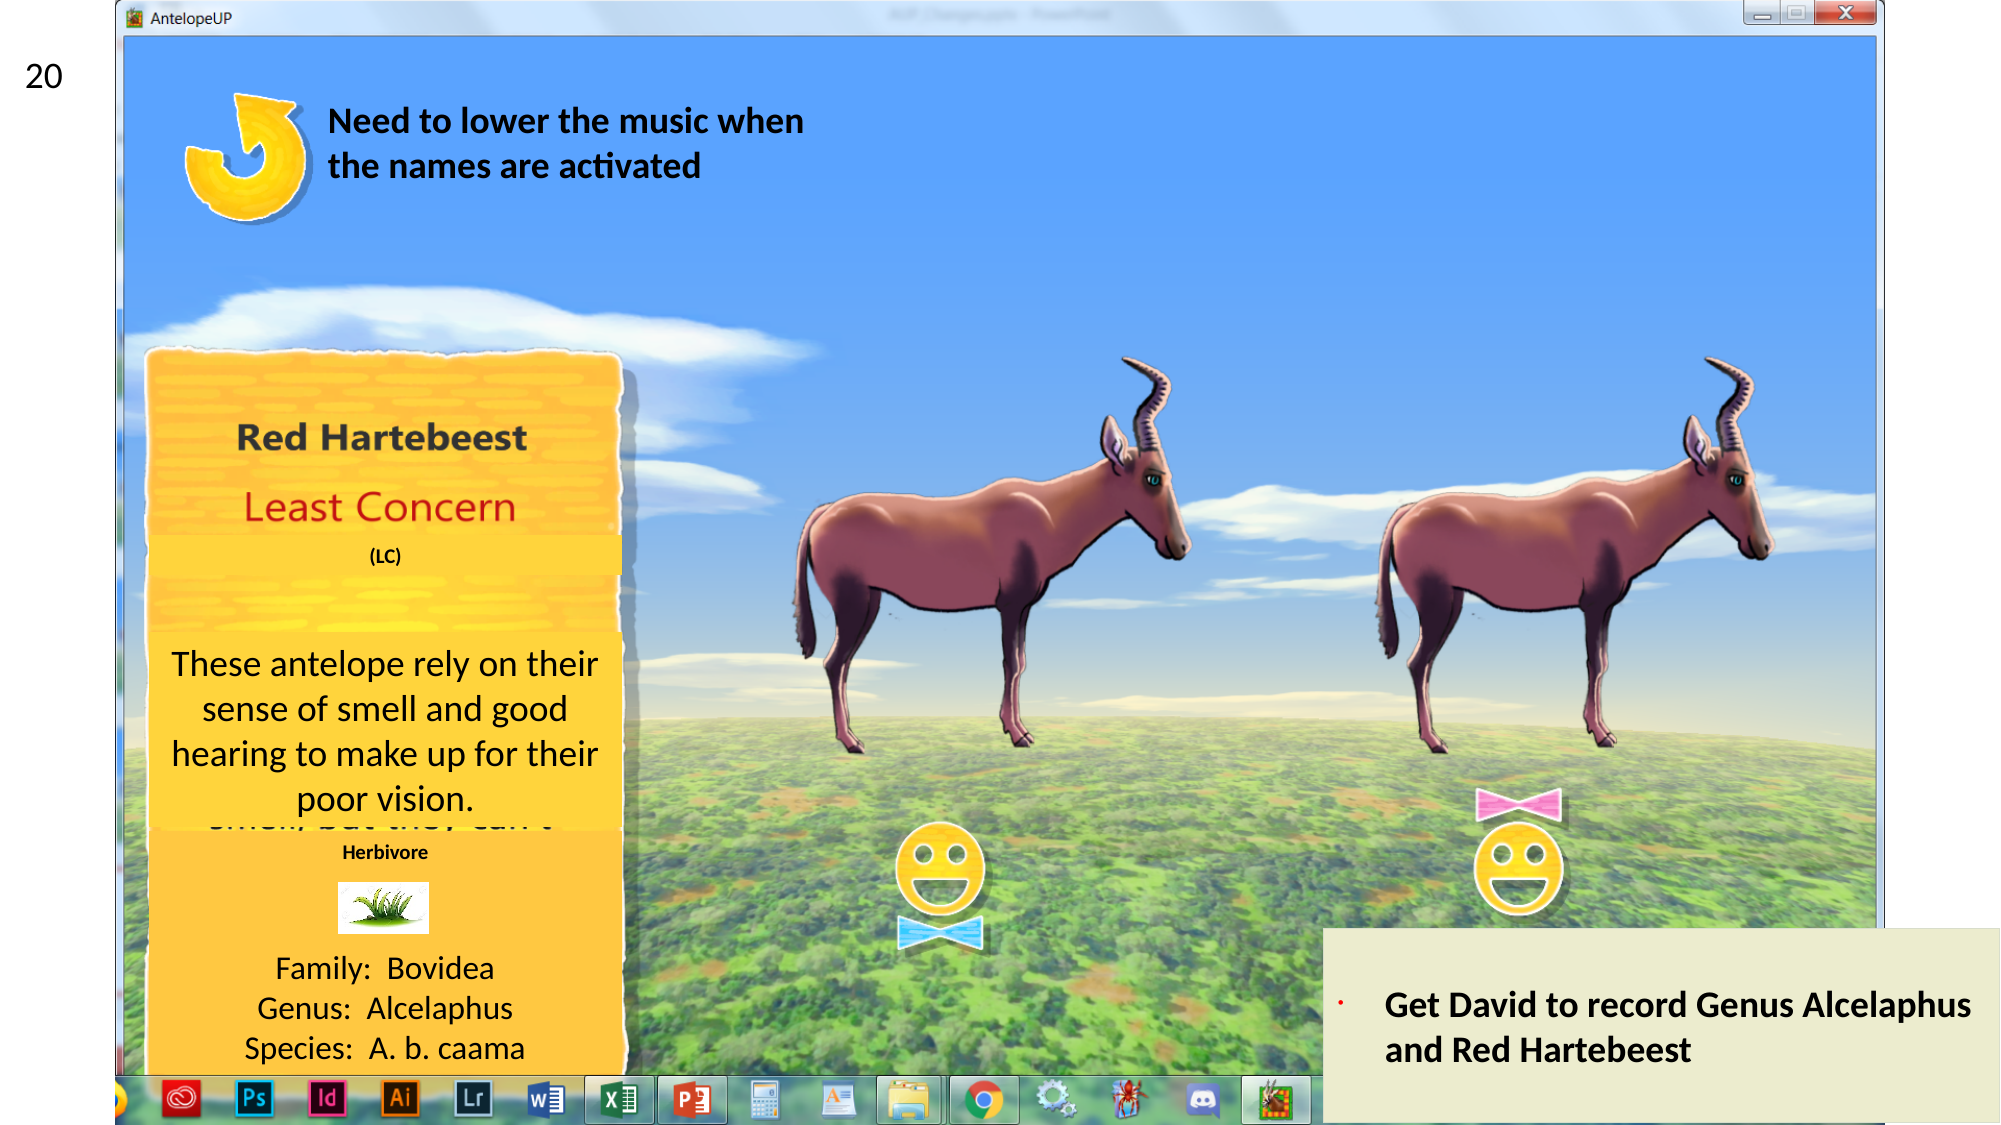

20
Need to lower the music when the names are activated
(LC)
These antelope rely on their sense of smell and good hearing to make up for their poor vision.
Herbivore
Get David to record Genus Alcelaphus and Red Hartebeest
Family: Bovidea
Genus: Alcelaphus
Species: A. b. caama